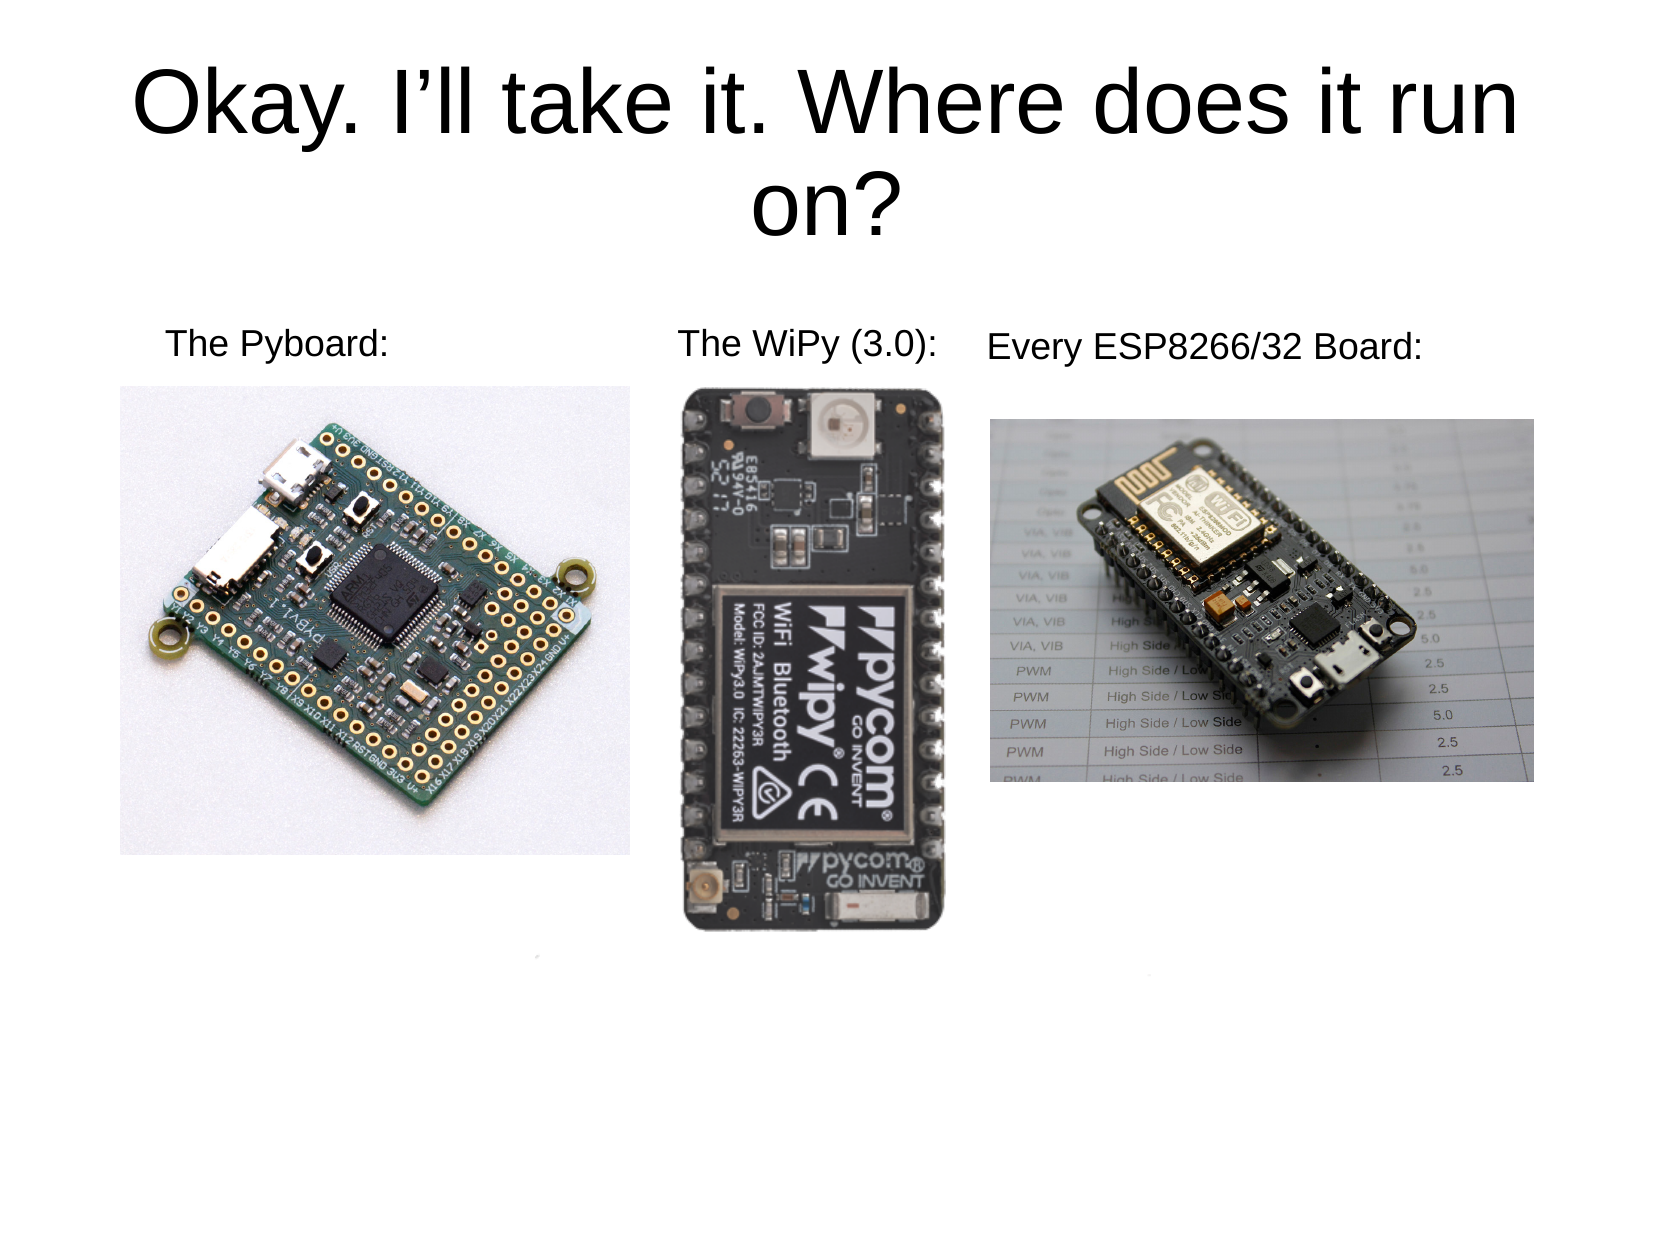

# Okay. I’ll take it. Where does it run on?
The Pyboard:
The WiPy (3.0):
Every ESP8266/32 Board: